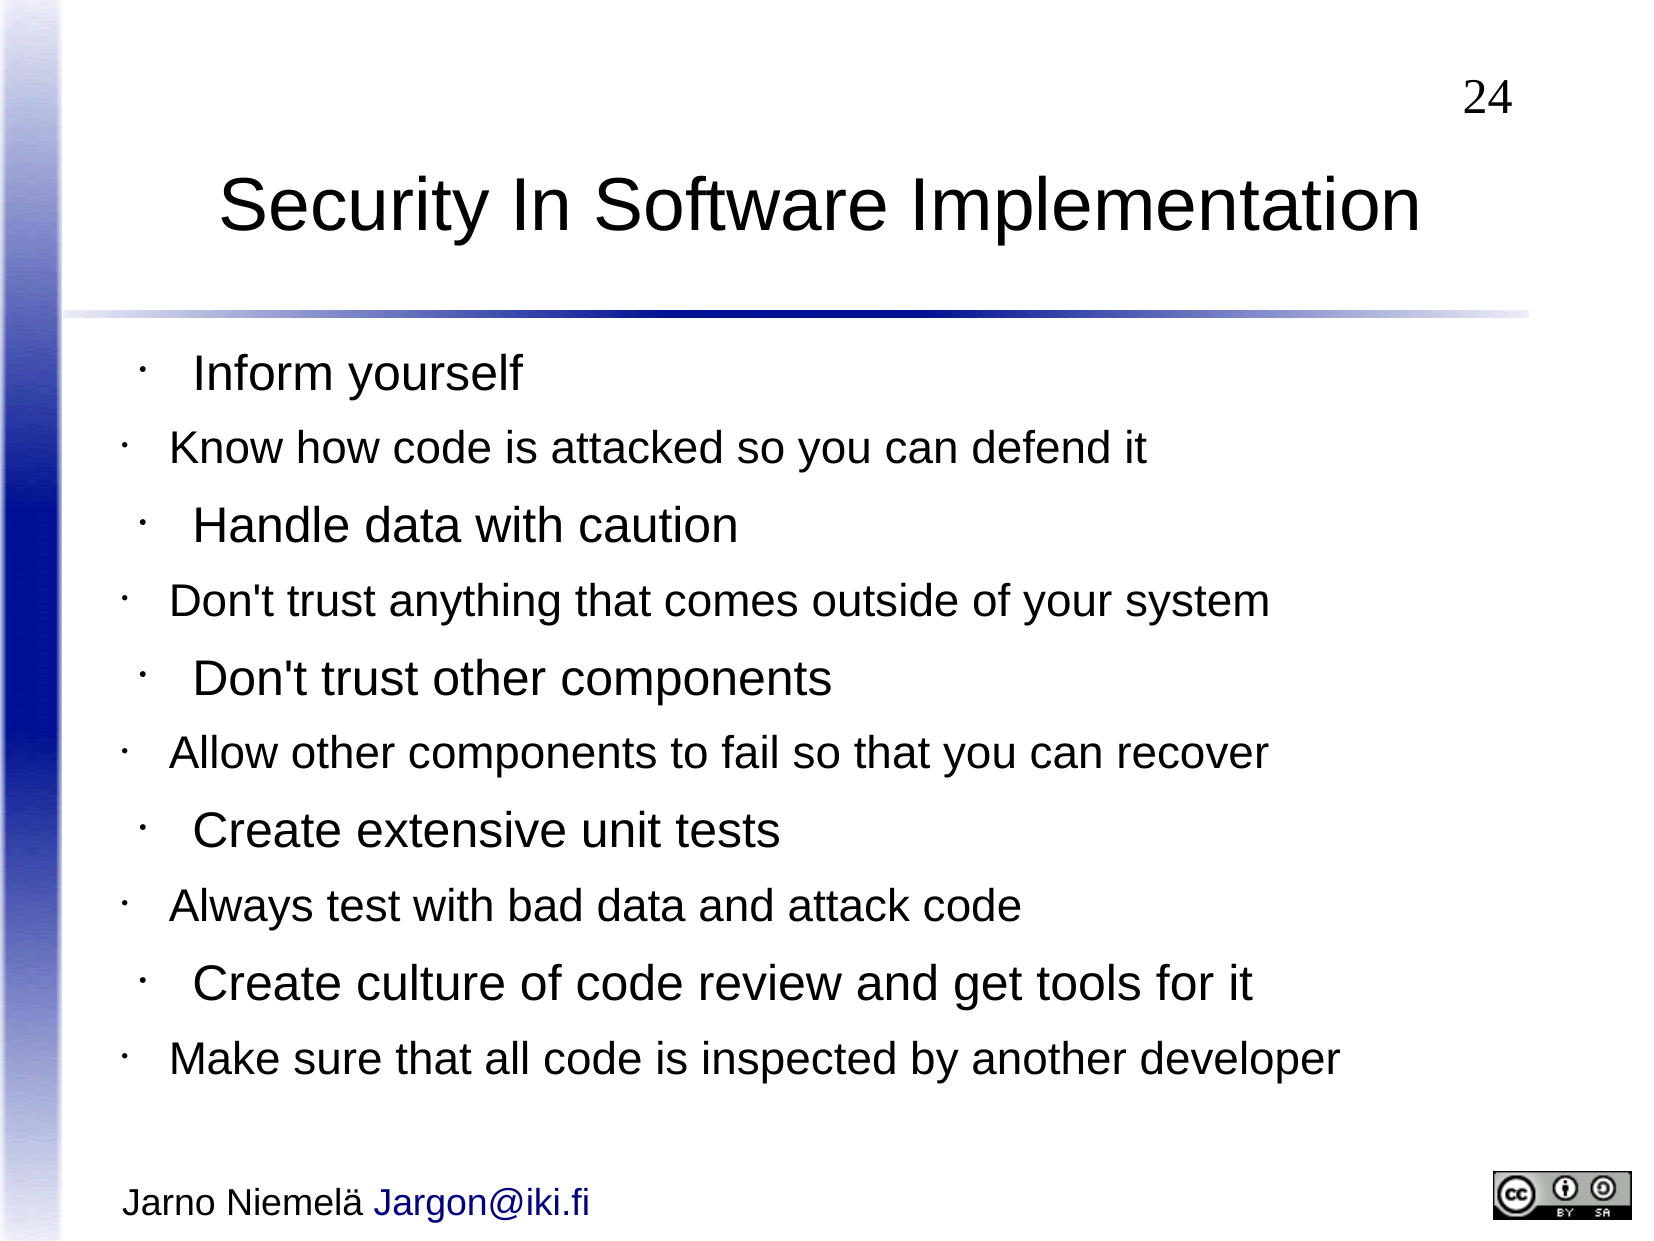

# Security In Software Implementation
Inform yourself
Know how code is attacked so you can defend it
Handle data with caution
Don't trust anything that comes outside of your system
Don't trust other components
Allow other components to fail so that you can recover
Create extensive unit tests
Always test with bad data and attack code
Create culture of code review and get tools for it
Make sure that all code is inspected by another developer